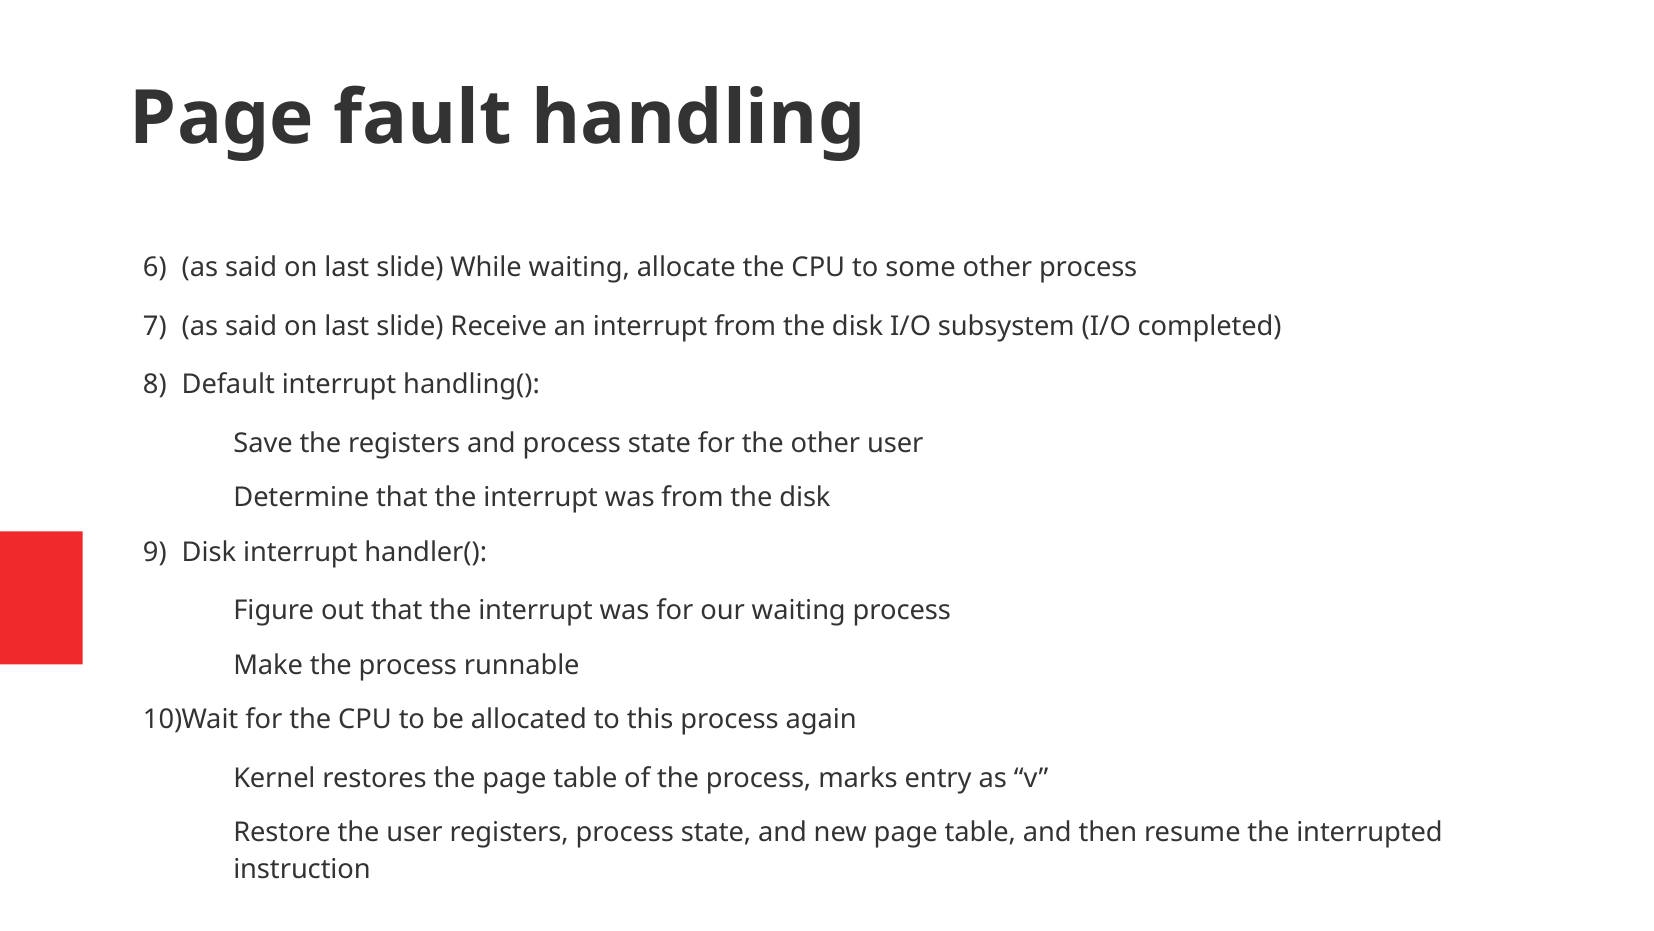

# Page fault handling
(as said on last slide) While waiting, allocate the CPU to some other process
(as said on last slide) Receive an interrupt from the disk I/O subsystem (I/O completed)
Default interrupt handling():
Save the registers and process state for the other user
Determine that the interrupt was from the disk
Disk interrupt handler():
Figure out that the interrupt was for our waiting process
Make the process runnable
Wait for the CPU to be allocated to this process again
Kernel restores the page table of the process, marks entry as “v”
Restore the user registers, process state, and new page table, and then resume the interrupted instruction